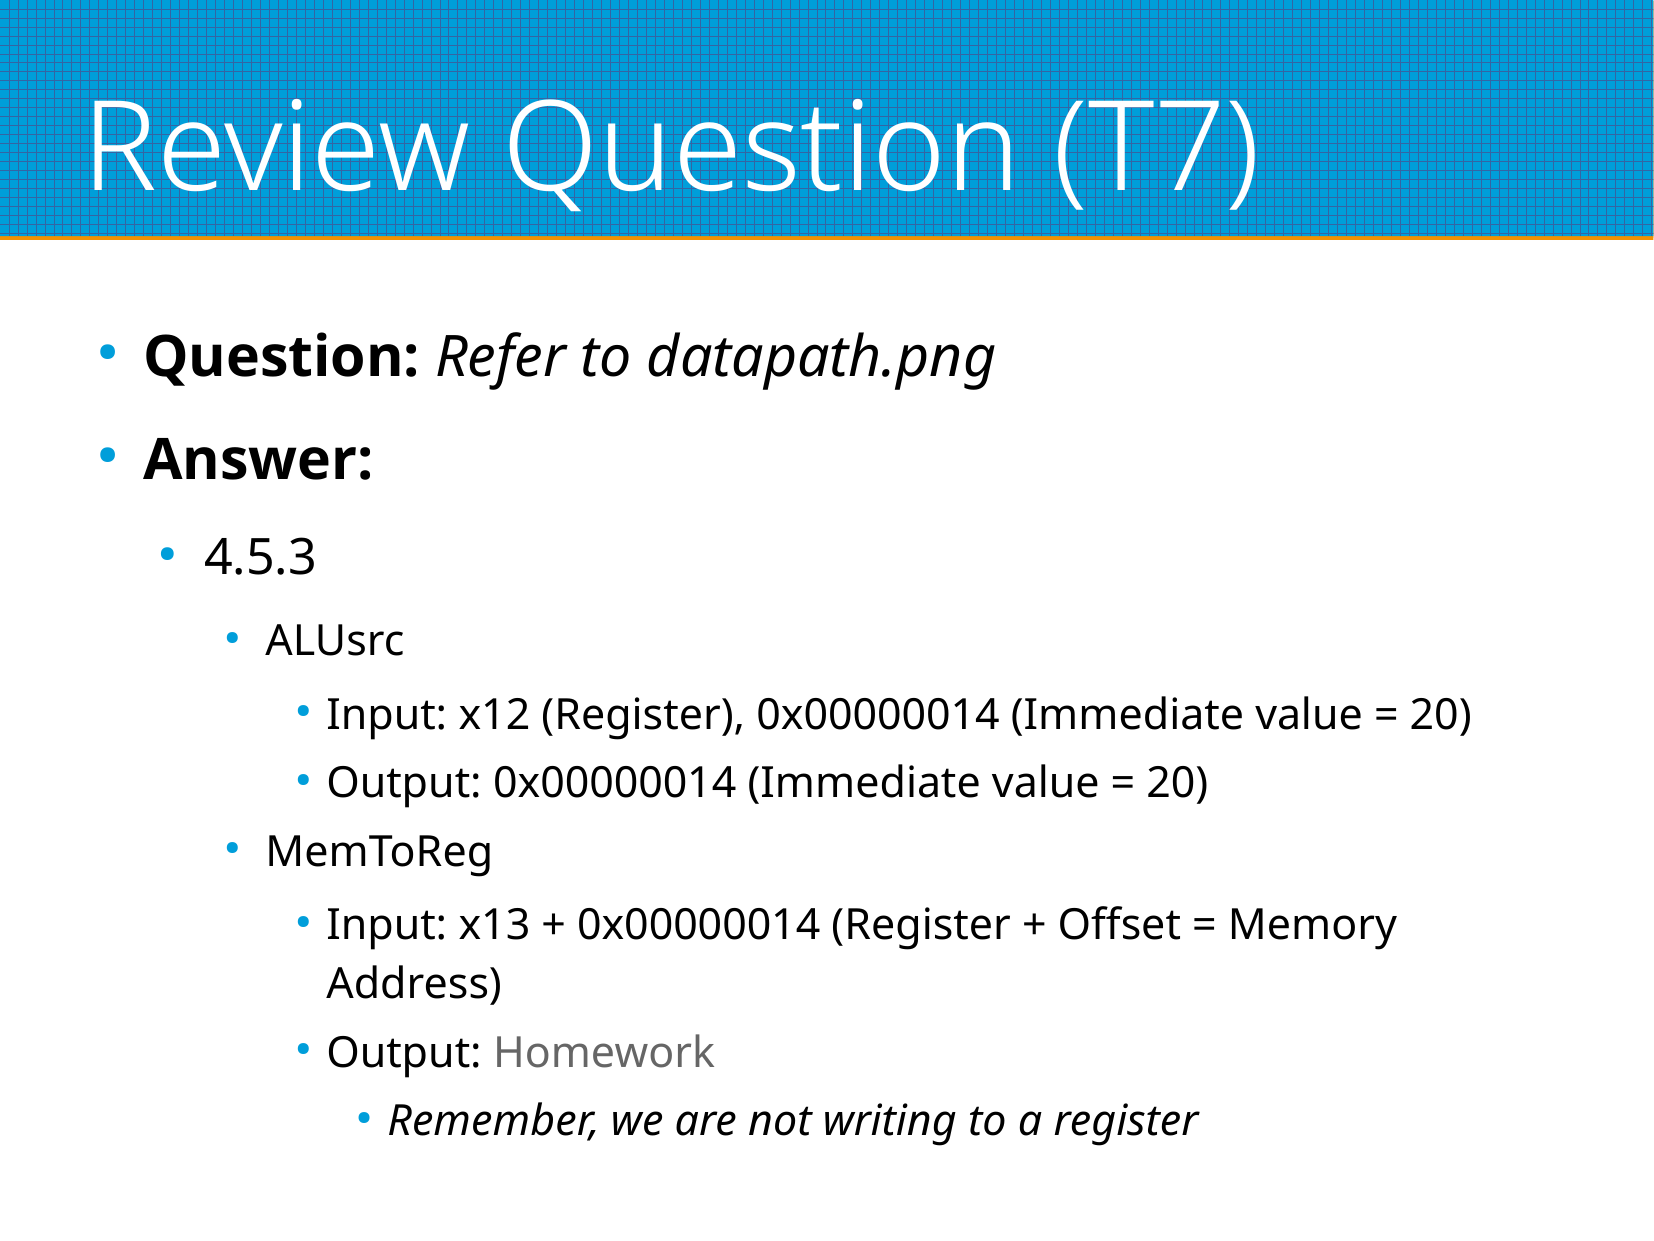

# Review Question (T7)
Question: Refer to datapath.png
Answer:
4.5.3
ALUsrc
Input: x12 (Register), 0x00000014 (Immediate value = 20)
Output: 0x00000014 (Immediate value = 20)
MemToReg
Input: x13 + 0x00000014 (Register + Offset = Memory Address)
Output: Homework
Remember, we are not writing to a register